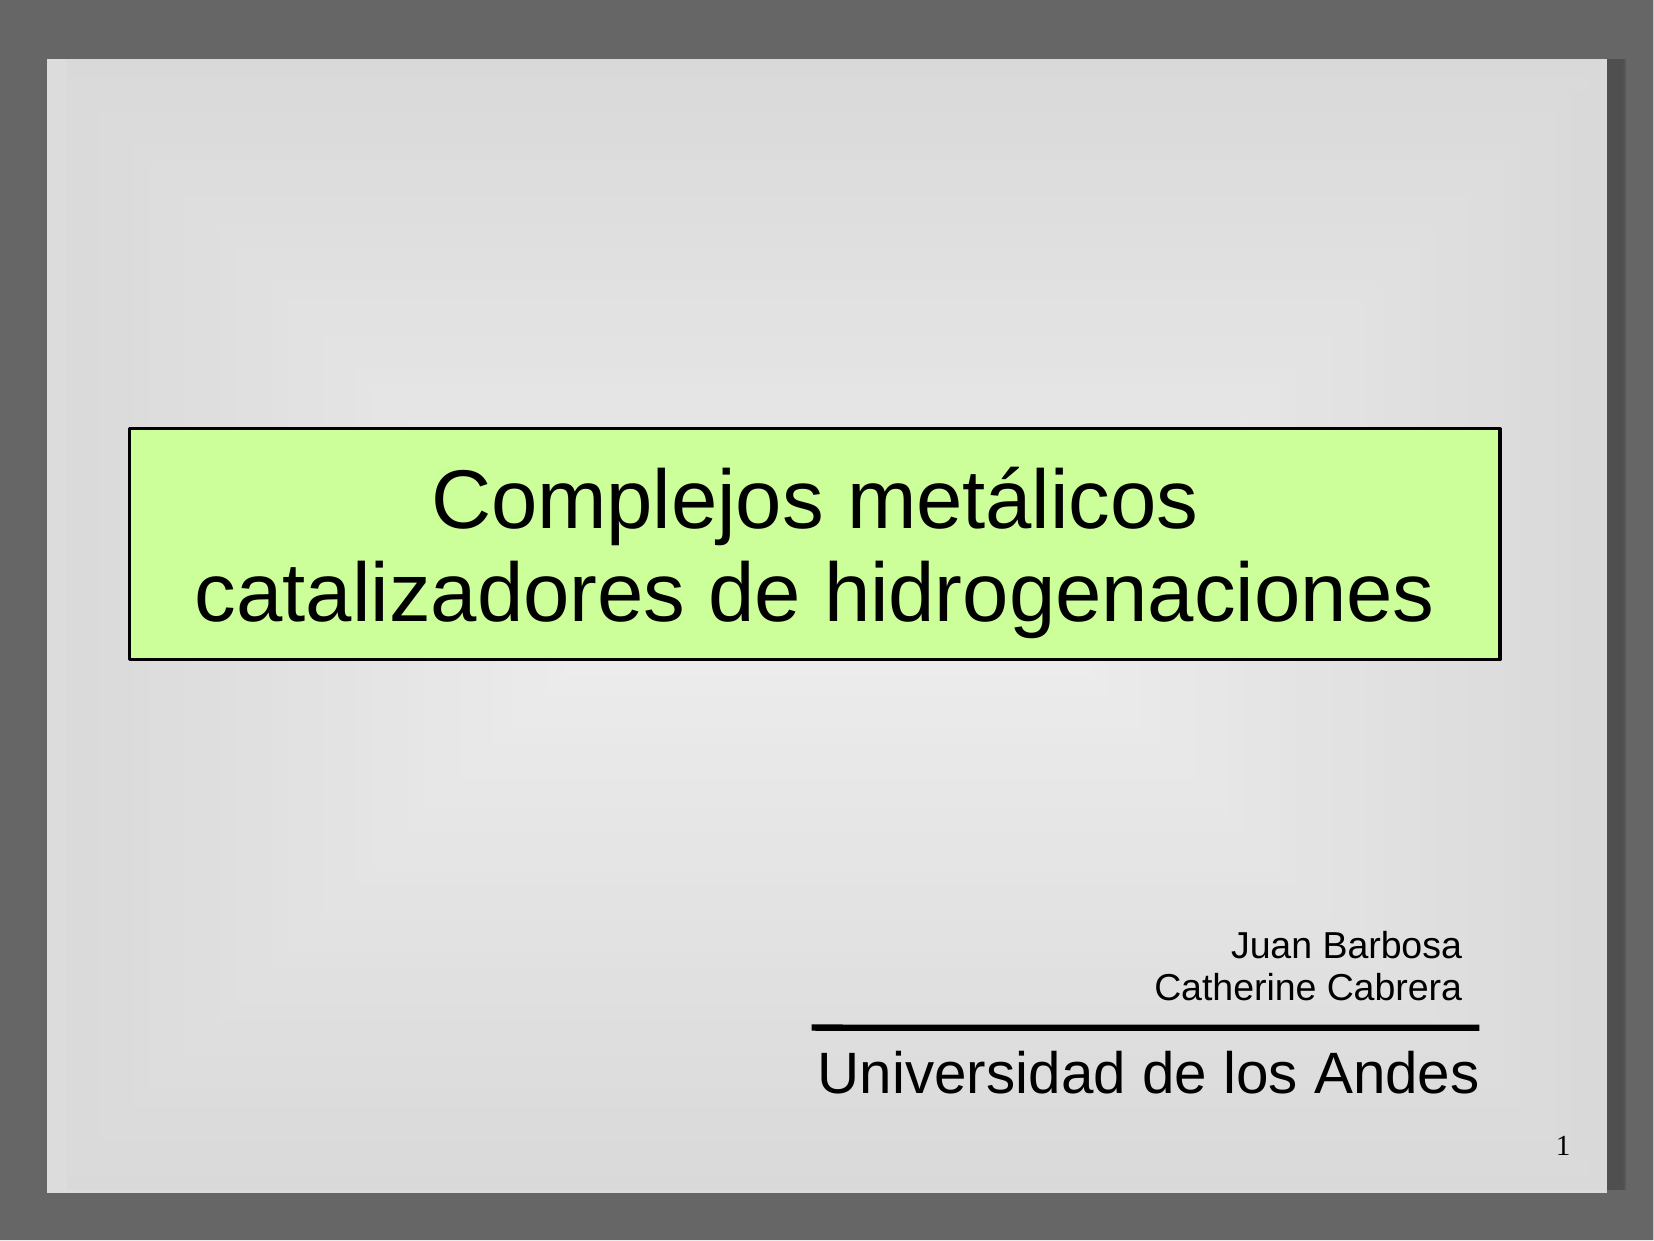

Complejos metálicos
catalizadores de hidrogenaciones
Juan Barbosa
Catherine Cabrera
Universidad de los Andes